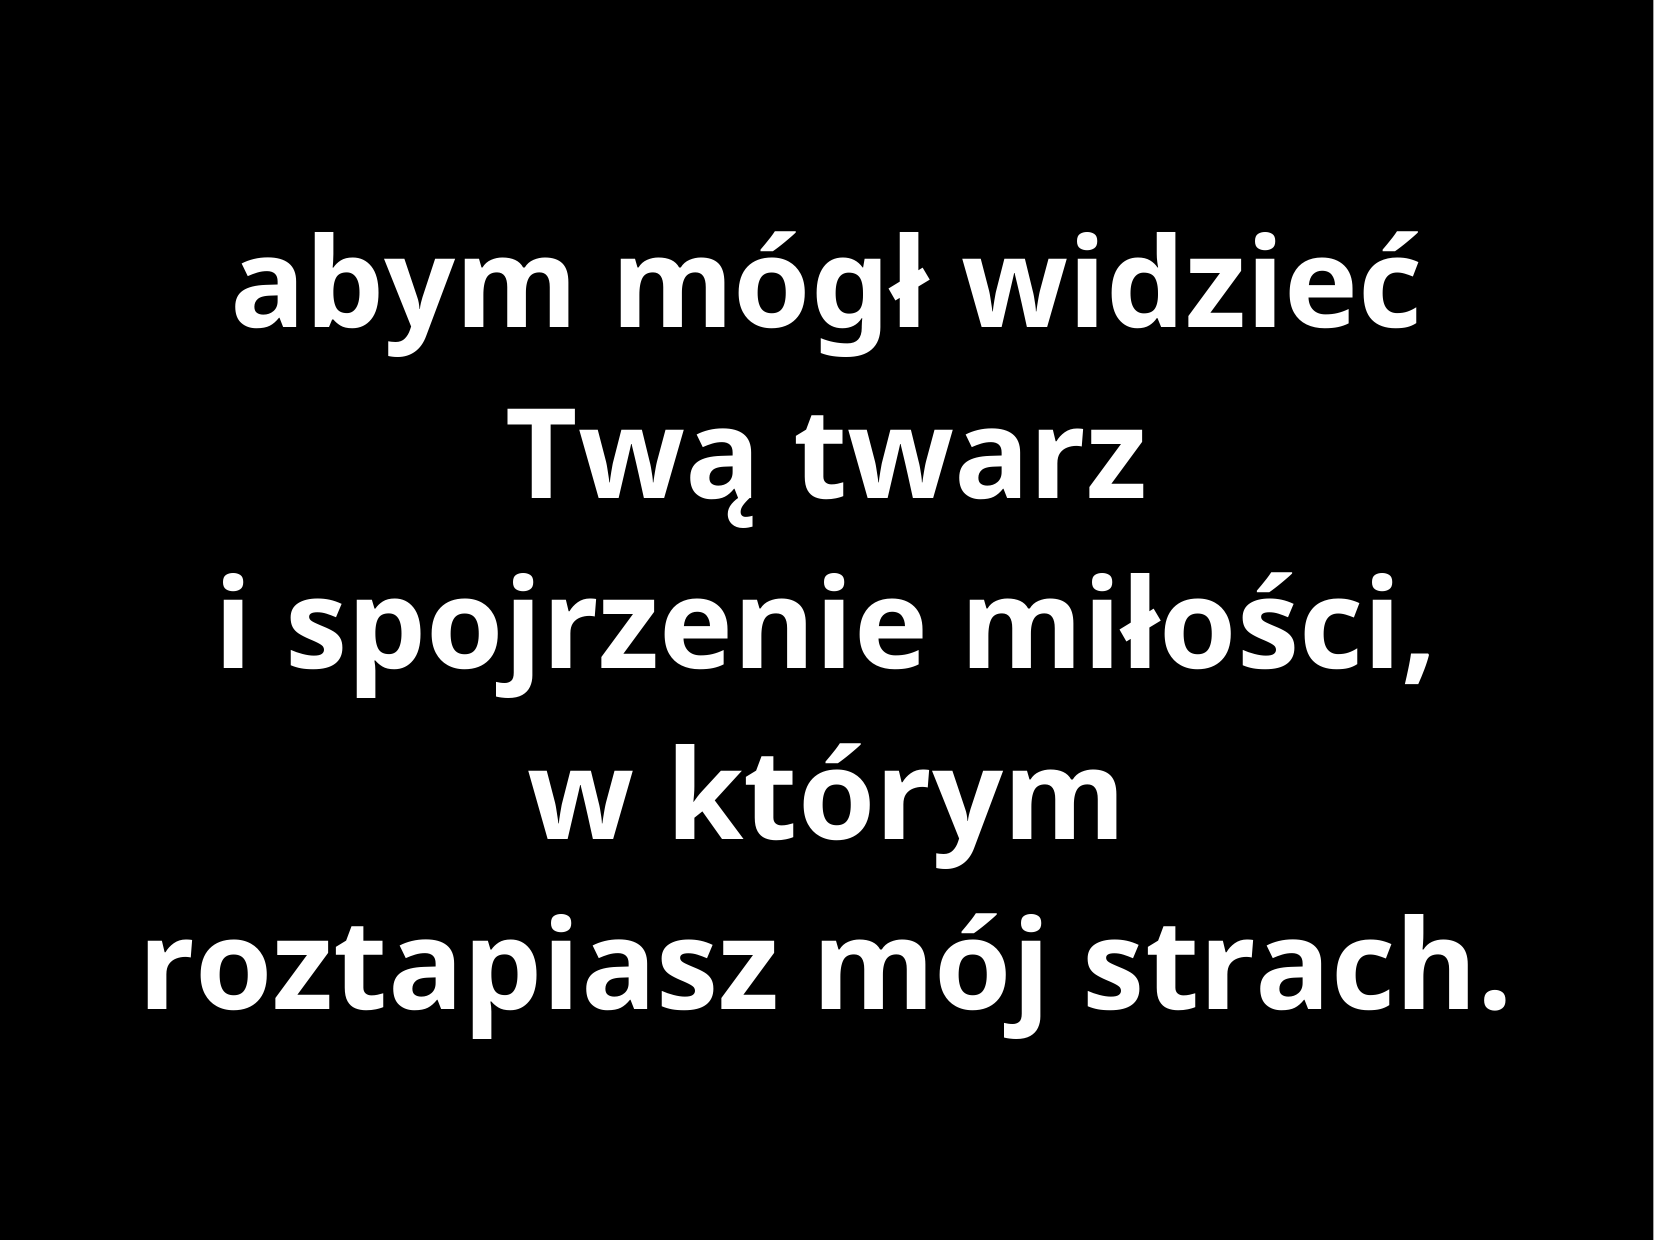

# abym mógł widzieć Twą twarz i spojrzenie miłości, w którym roztapiasz mój strach.